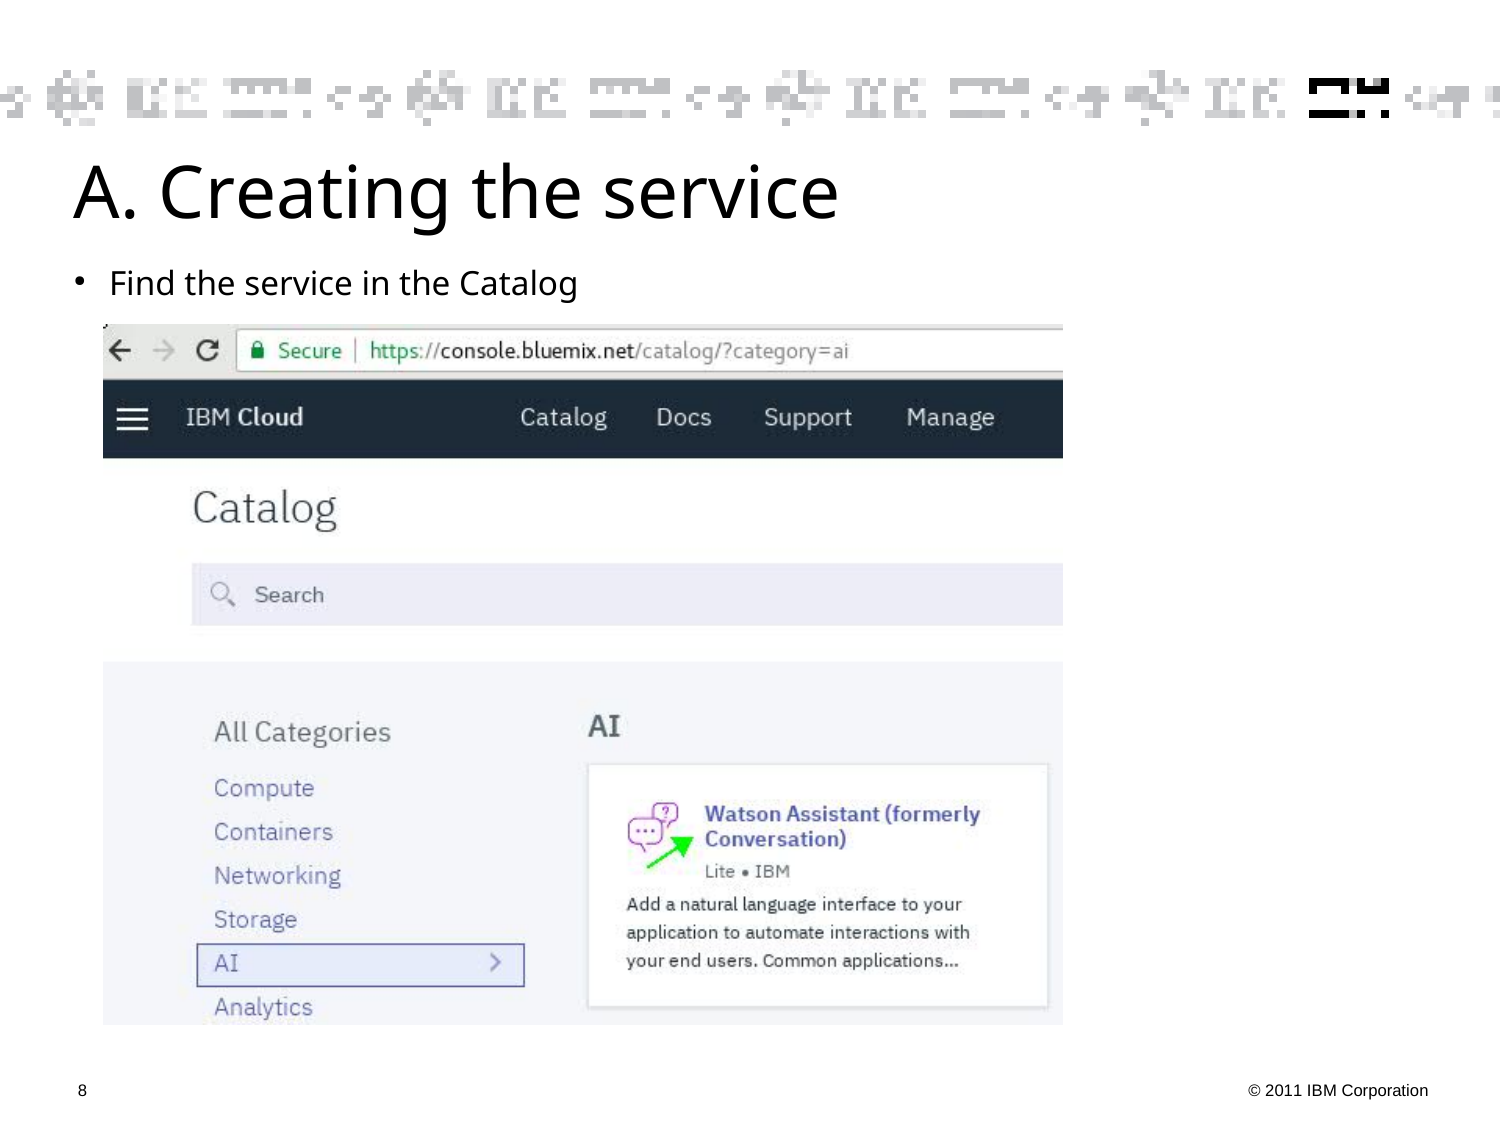

# A. Creating the service
Find the service in the Catalog
8